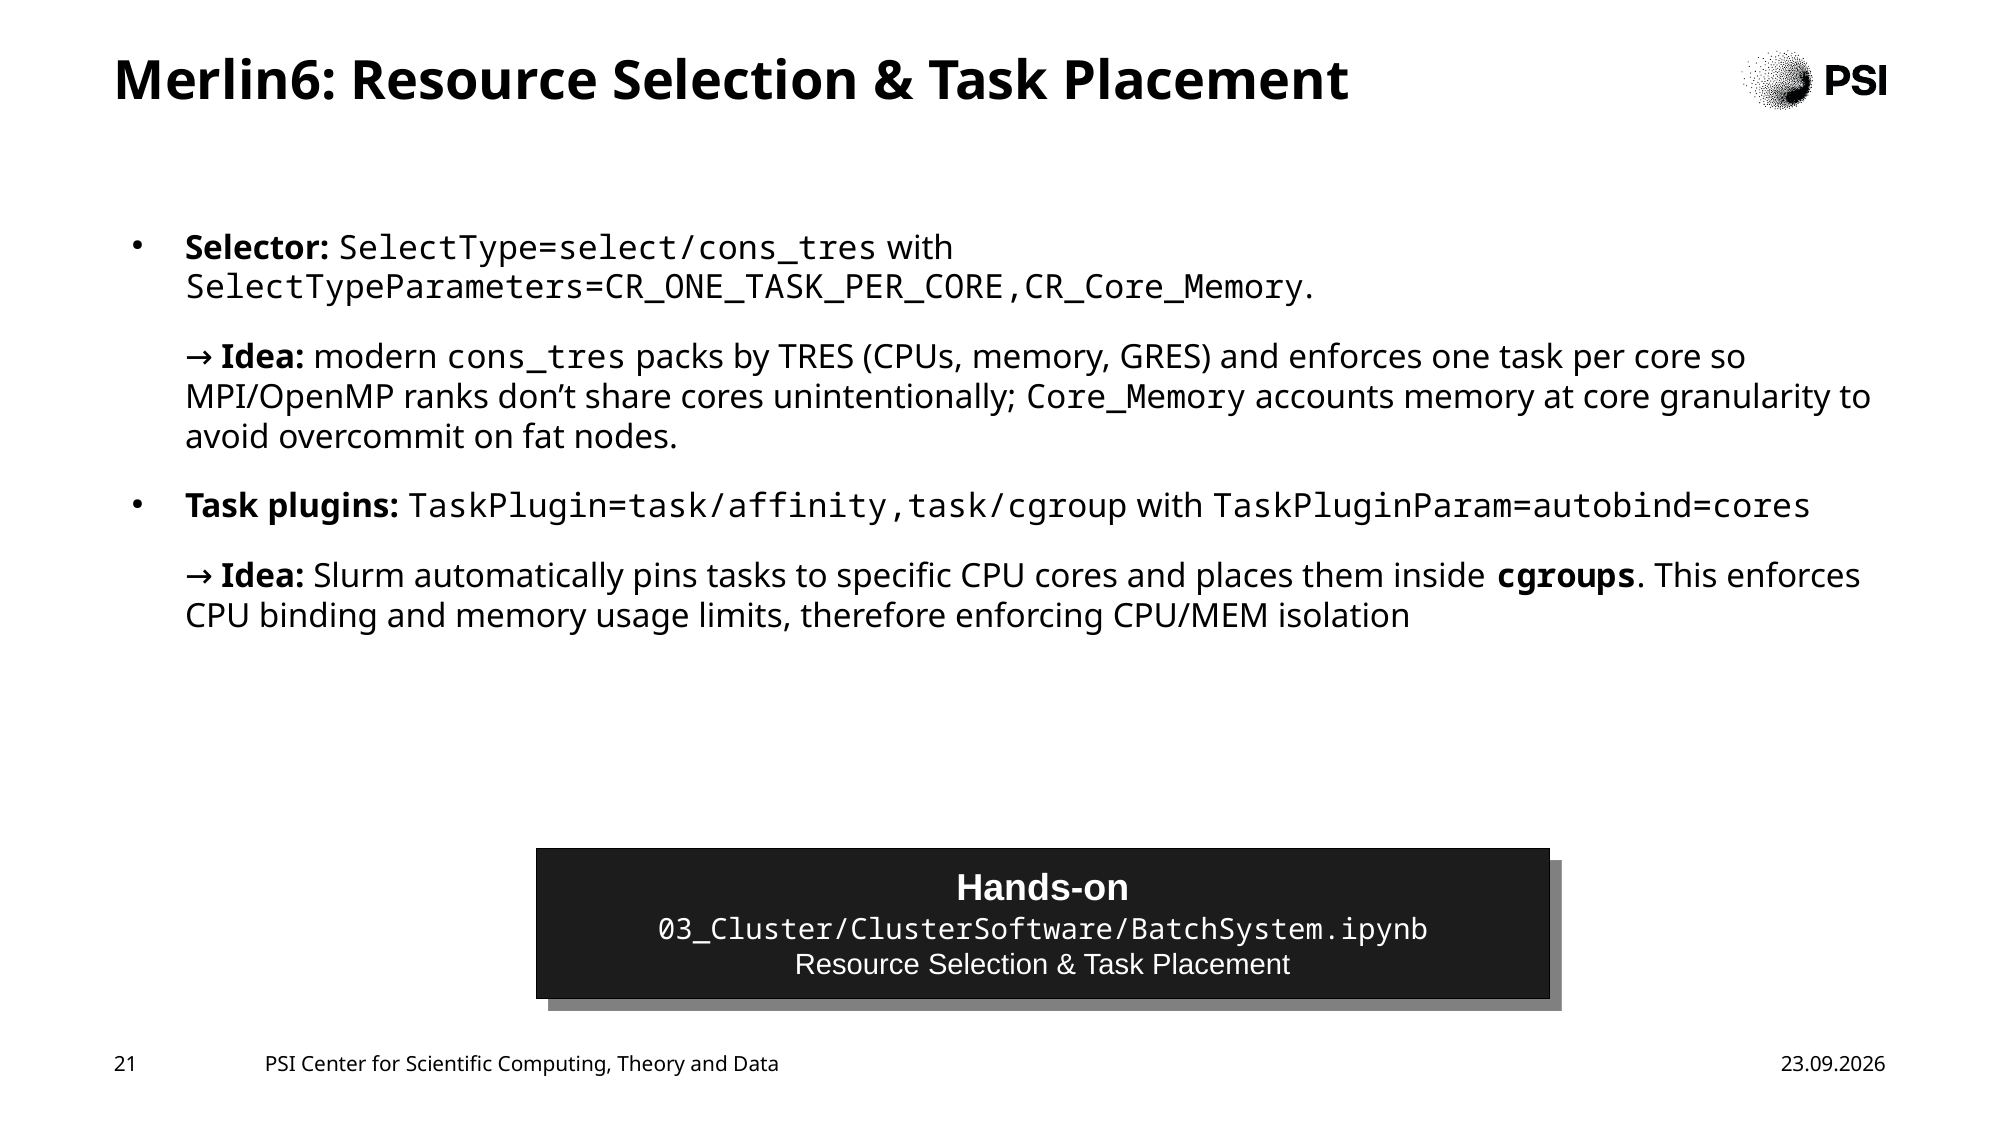

Merlin6: Resource Selection & Task Placement
# Selector: SelectType=select/cons_tres with SelectTypeParameters=CR_ONE_TASK_PER_CORE,CR_Core_Memory.
→ Idea: modern cons_tres packs by TRES (CPUs, memory, GRES) and enforces one task per core so MPI/OpenMP ranks don’t share cores unintentionally; Core_Memory accounts memory at core granularity to avoid overcommit on fat nodes.
Task plugins: TaskPlugin=task/affinity,task/cgroup with TaskPluginParam=autobind=cores
→ Idea: Slurm automatically pins tasks to specific CPU cores and places them inside cgroups. This enforces CPU binding and memory usage limits, therefore enforcing CPU/MEM isolation
Hands-on
03_Cluster/ClusterSoftware/BatchSystem.ipynb
Resource Selection & Task Placement
21
PSI Center for Scientific Computing, Theory and Data